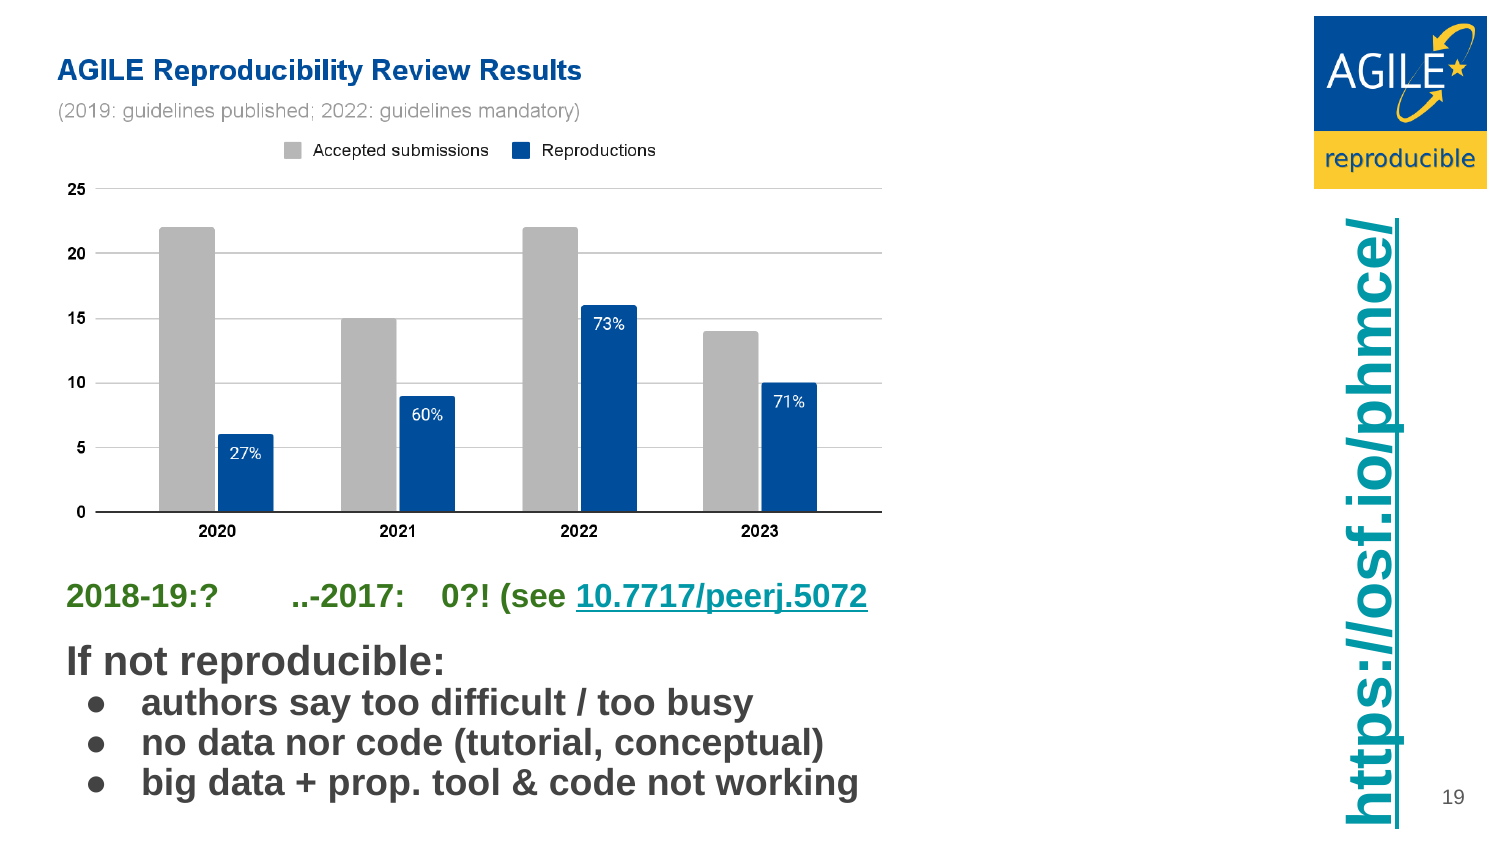

https://osf.io/phmce/
# 2018-19:?	..-2017:	0?! (see 10.7717/peerj.5072
If not reproducible:
authors say too difficult / too busy
no data nor code (tutorial, conceptual)
big data + prop. tool & code not working